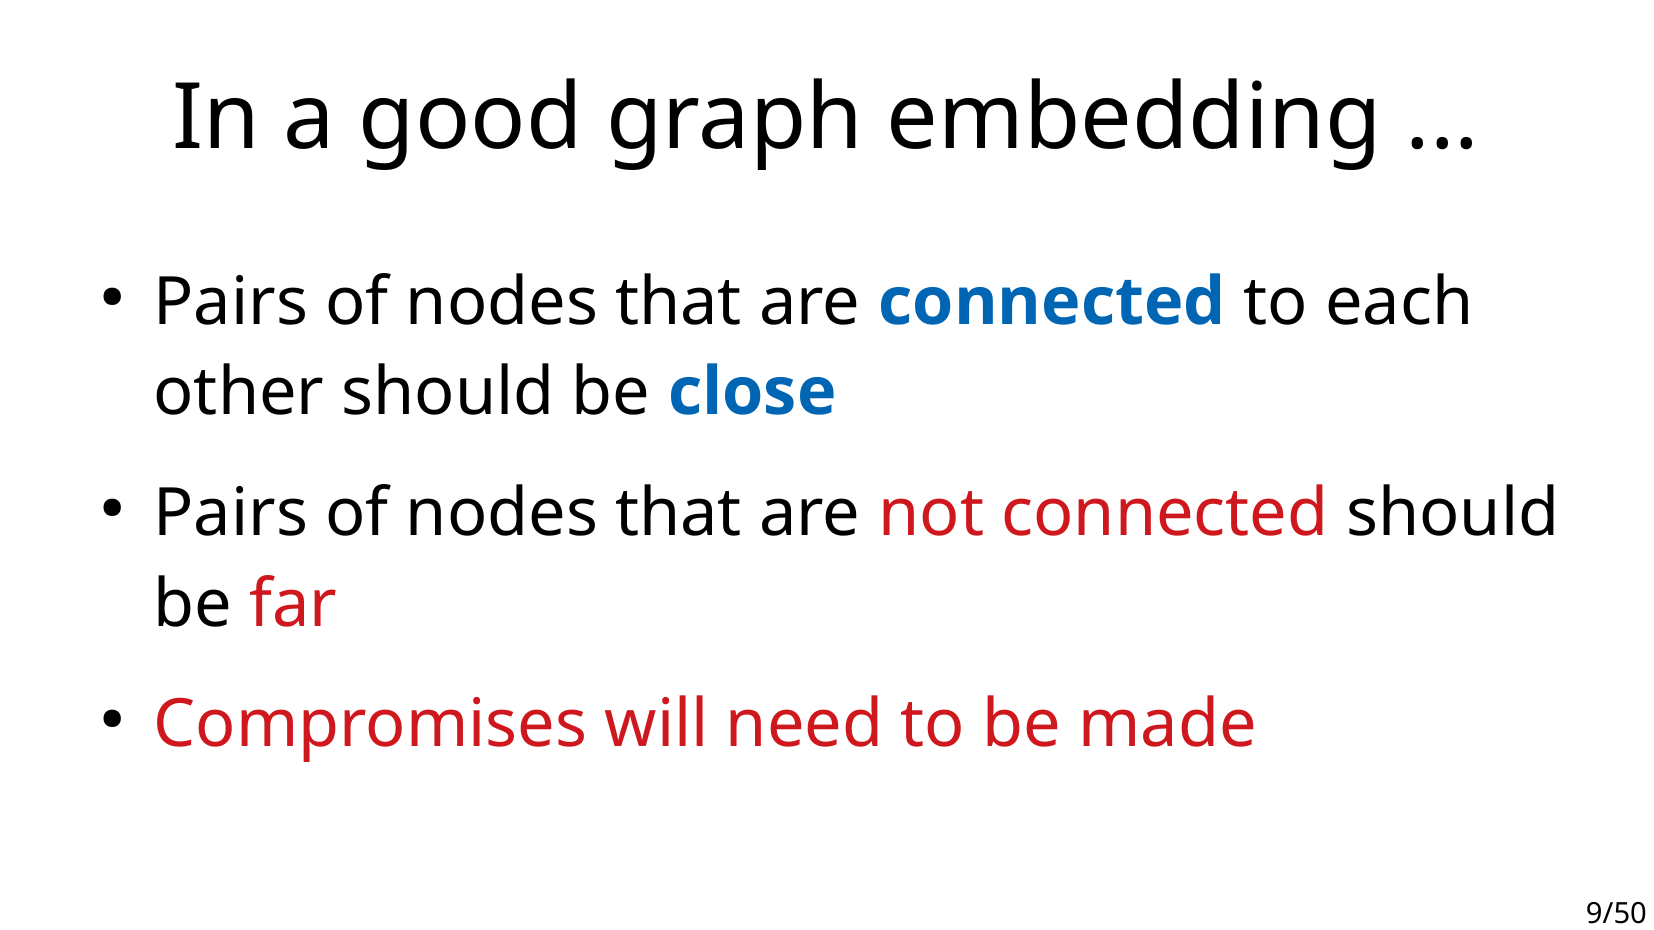

# In a good graph embedding ...
Pairs of nodes that are connected to each other should be close
Pairs of nodes that are not connected should be far
Compromises will need to be made
9